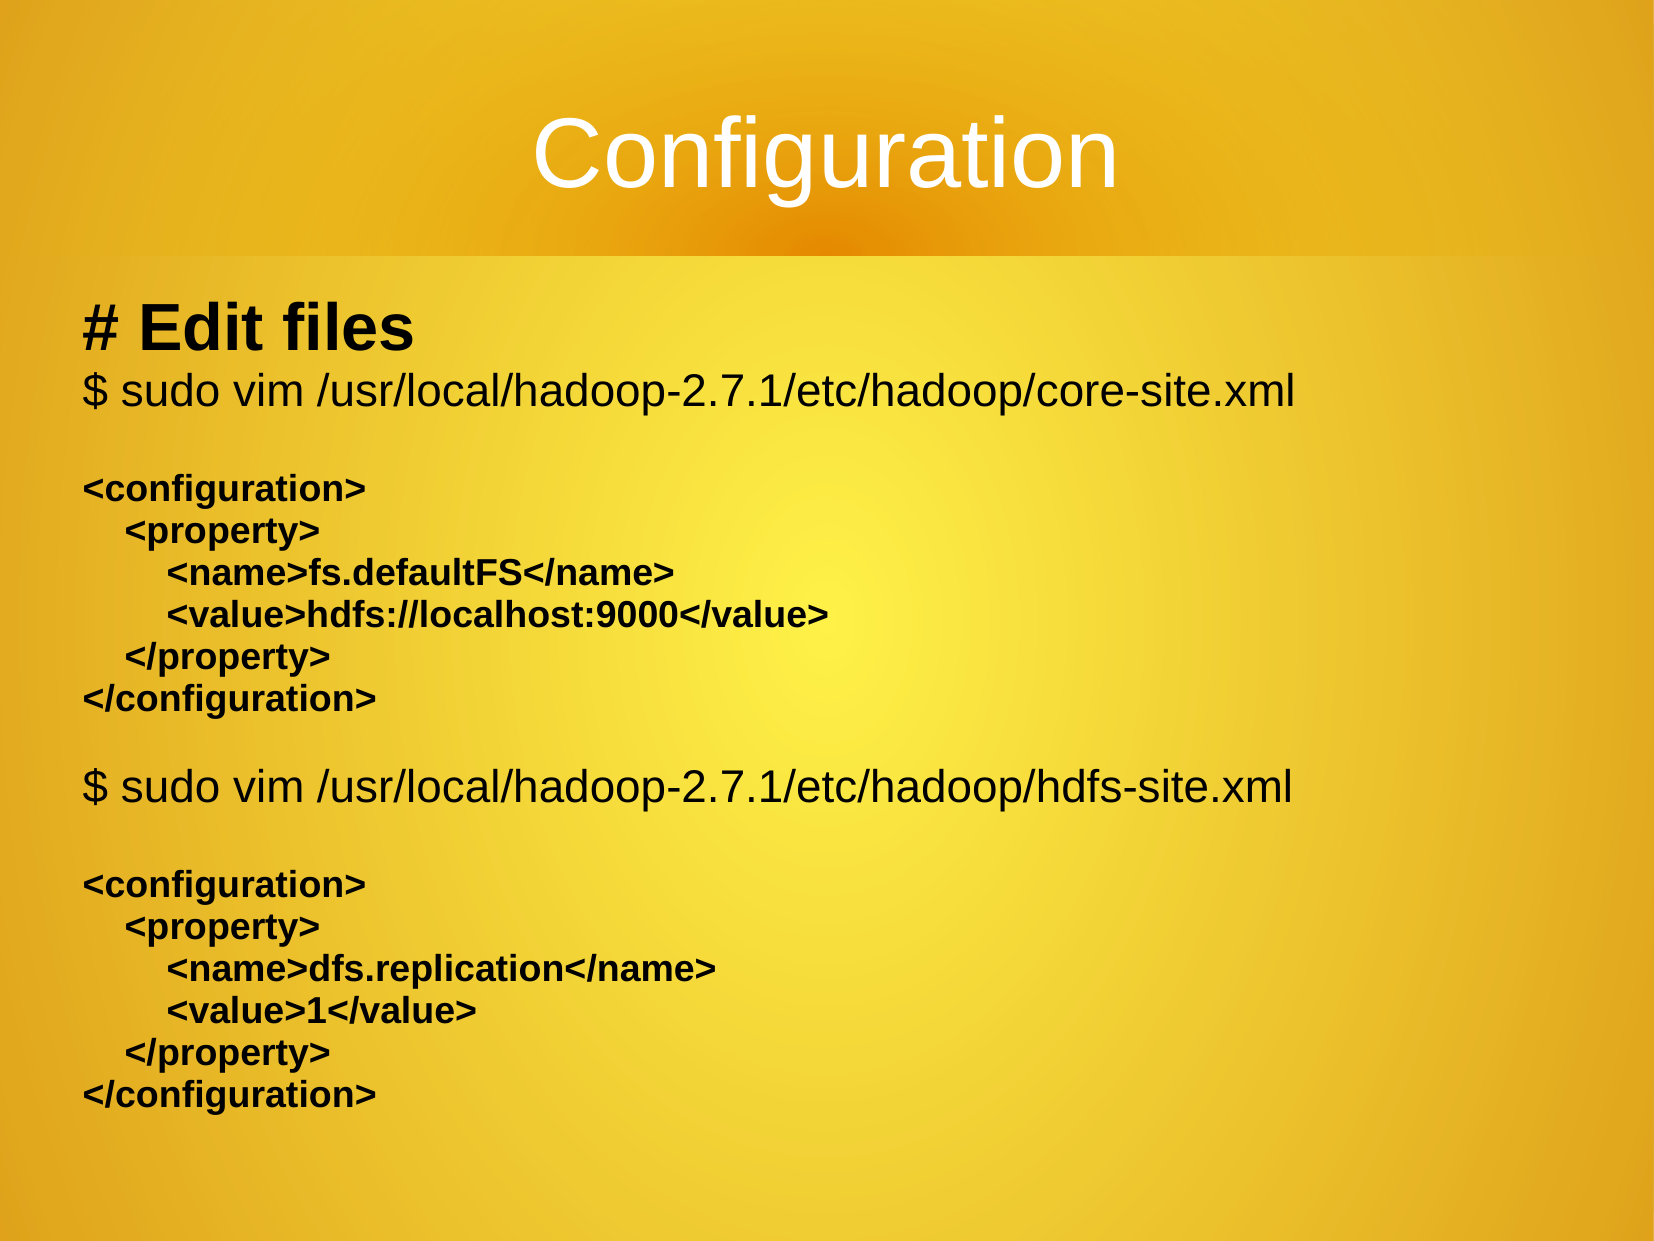

# Configuration
# Edit files
$ sudo vim /usr/local/hadoop-2.7.1/etc/hadoop/core-site.xml
<configuration>
 <property>
 <name>fs.defaultFS</name>
 <value>hdfs://localhost:9000</value>
 </property>
</configuration>
$ sudo vim /usr/local/hadoop-2.7.1/etc/hadoop/hdfs-site.xml
<configuration>
 <property>
 <name>dfs.replication</name>
 <value>1</value>
 </property>
</configuration>